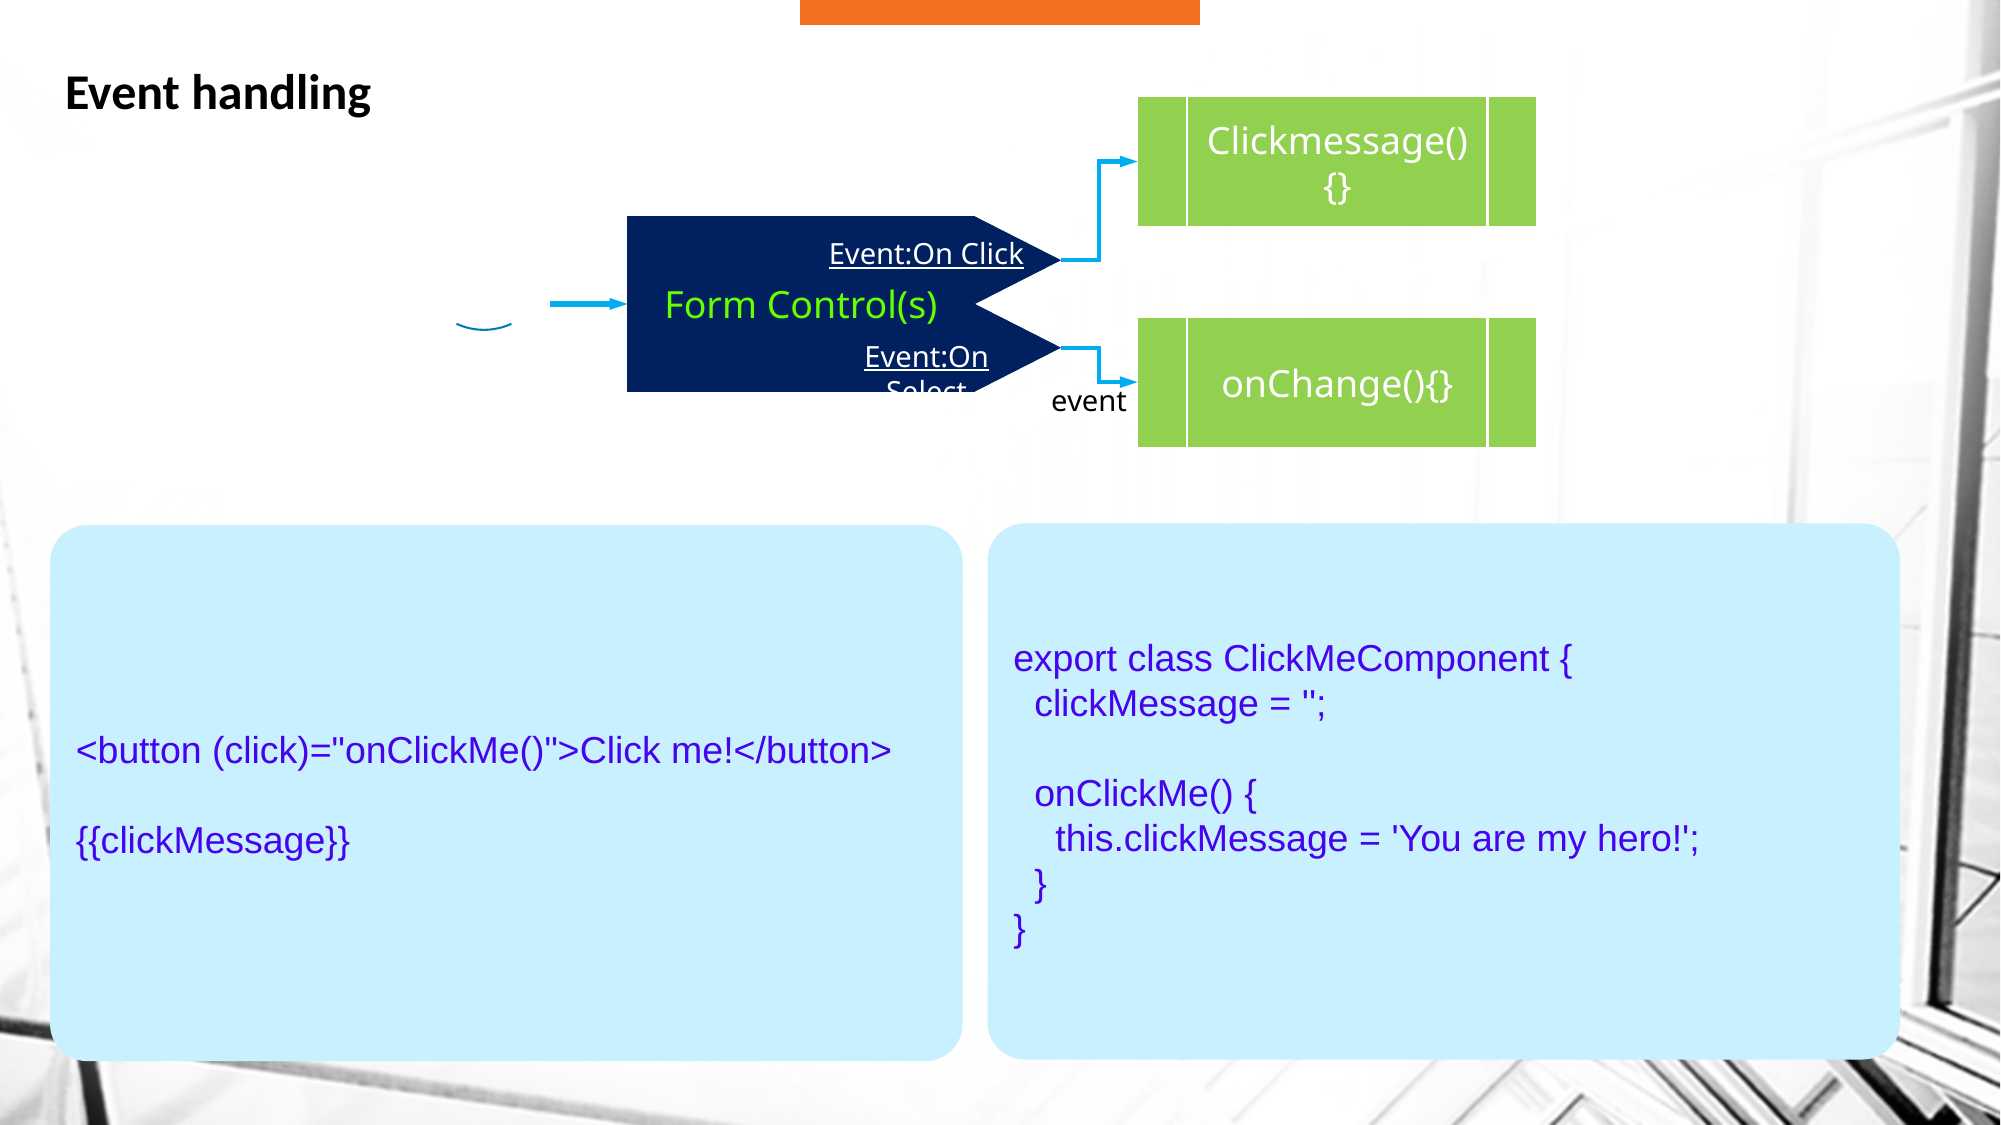

# Event handling
Clickmessage(){}
Form Control(s)
Event:On Click
onChange(){}
Event:On Select
event
export class ClickMeComponent {
 clickMessage = '';
 onClickMe() {
 this.clickMessage = 'You are my hero!';
 }
}
<button (click)="onClickMe()">Click me!</button>
{{clickMessage}}